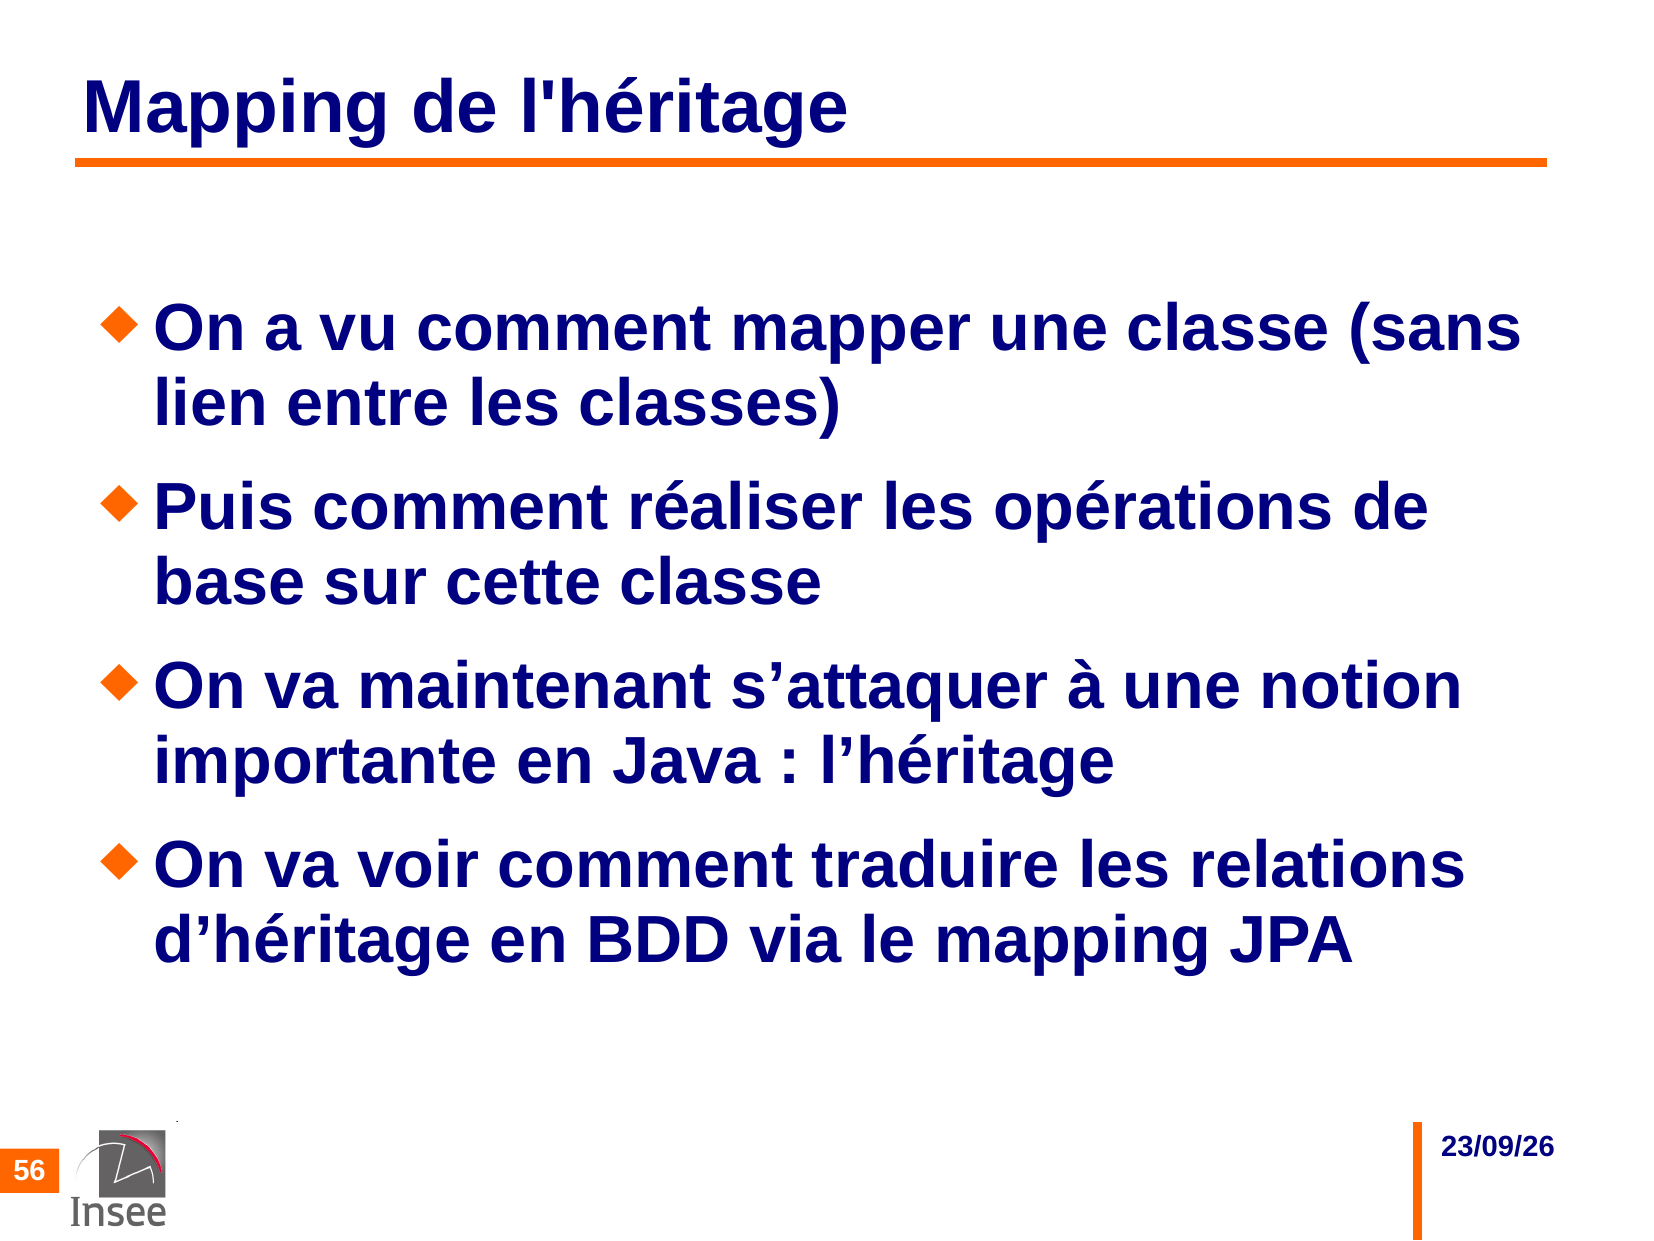

# Mapping de l'héritage
On a vu comment mapper une classe (sans lien entre les classes)
Puis comment réaliser les opérations de base sur cette classe
On va maintenant s’attaquer à une notion importante en Java : l’héritage
On va voir comment traduire les relations d’héritage en BDD via le mapping JPA
56